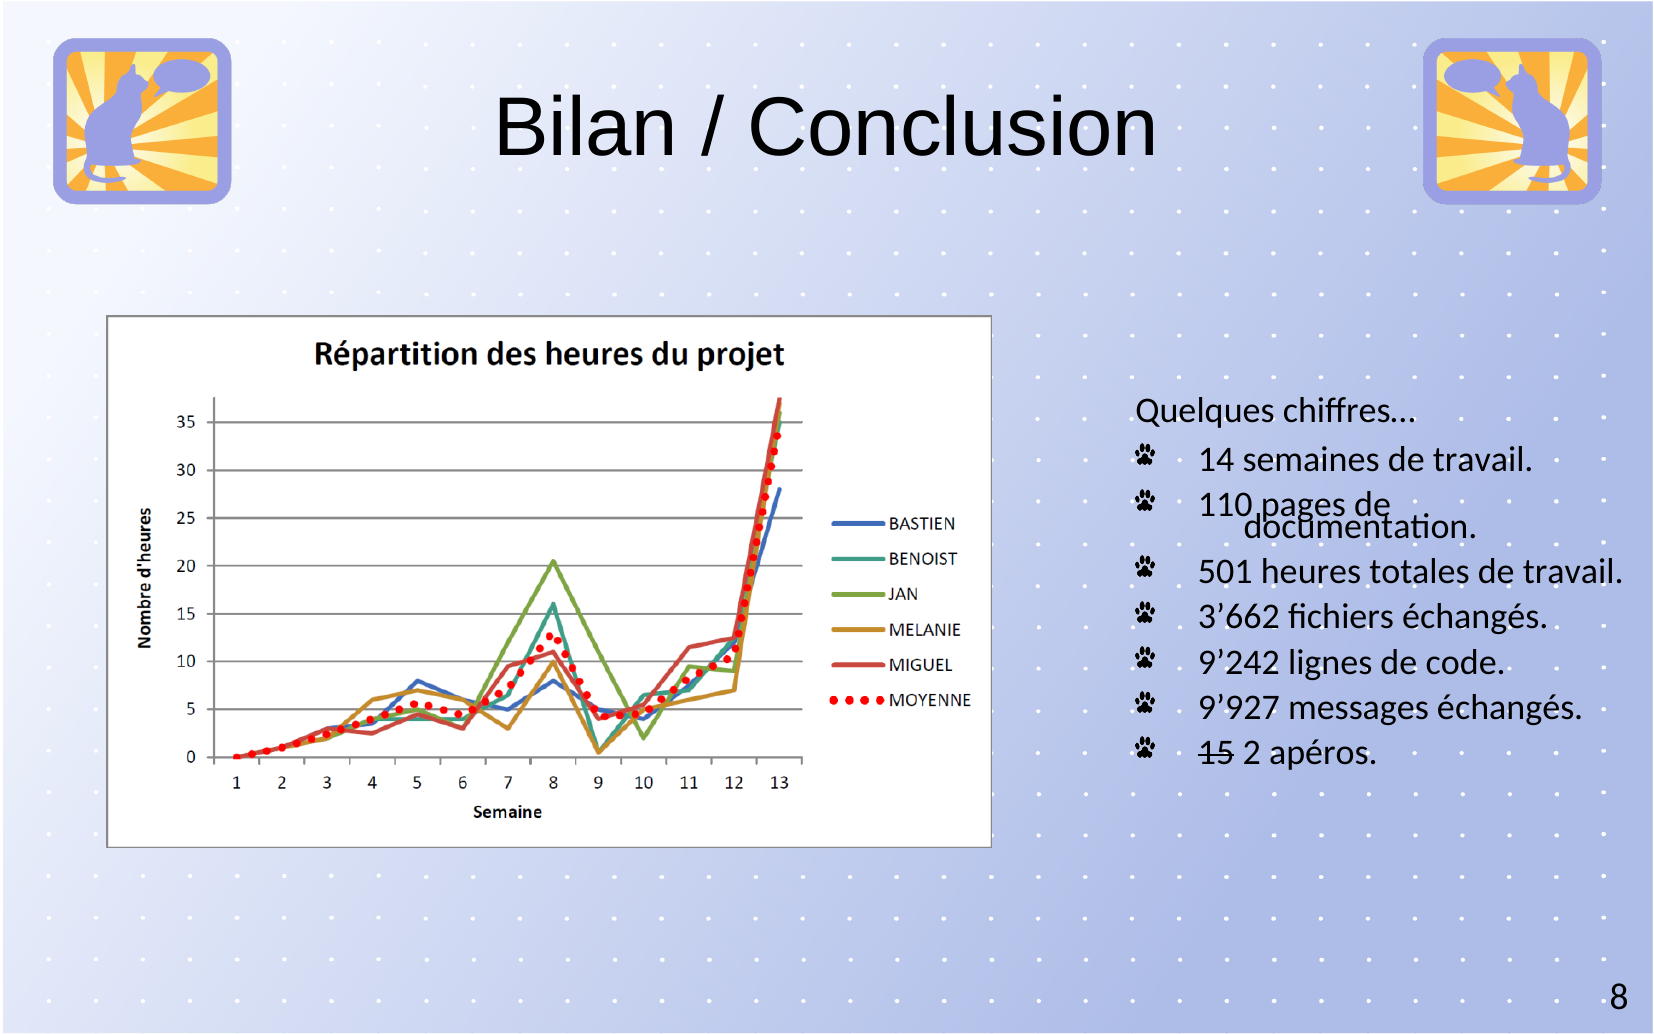

# Bilan / Conclusion
Quelques chiffres…
 14 semaines de travail.
 110 pages de documentation.
 501 heures totales de travail.
 3’662 fichiers échangés.
 9’242 lignes de code.
 9’927 messages échangés.
 15 2 apéros.
8